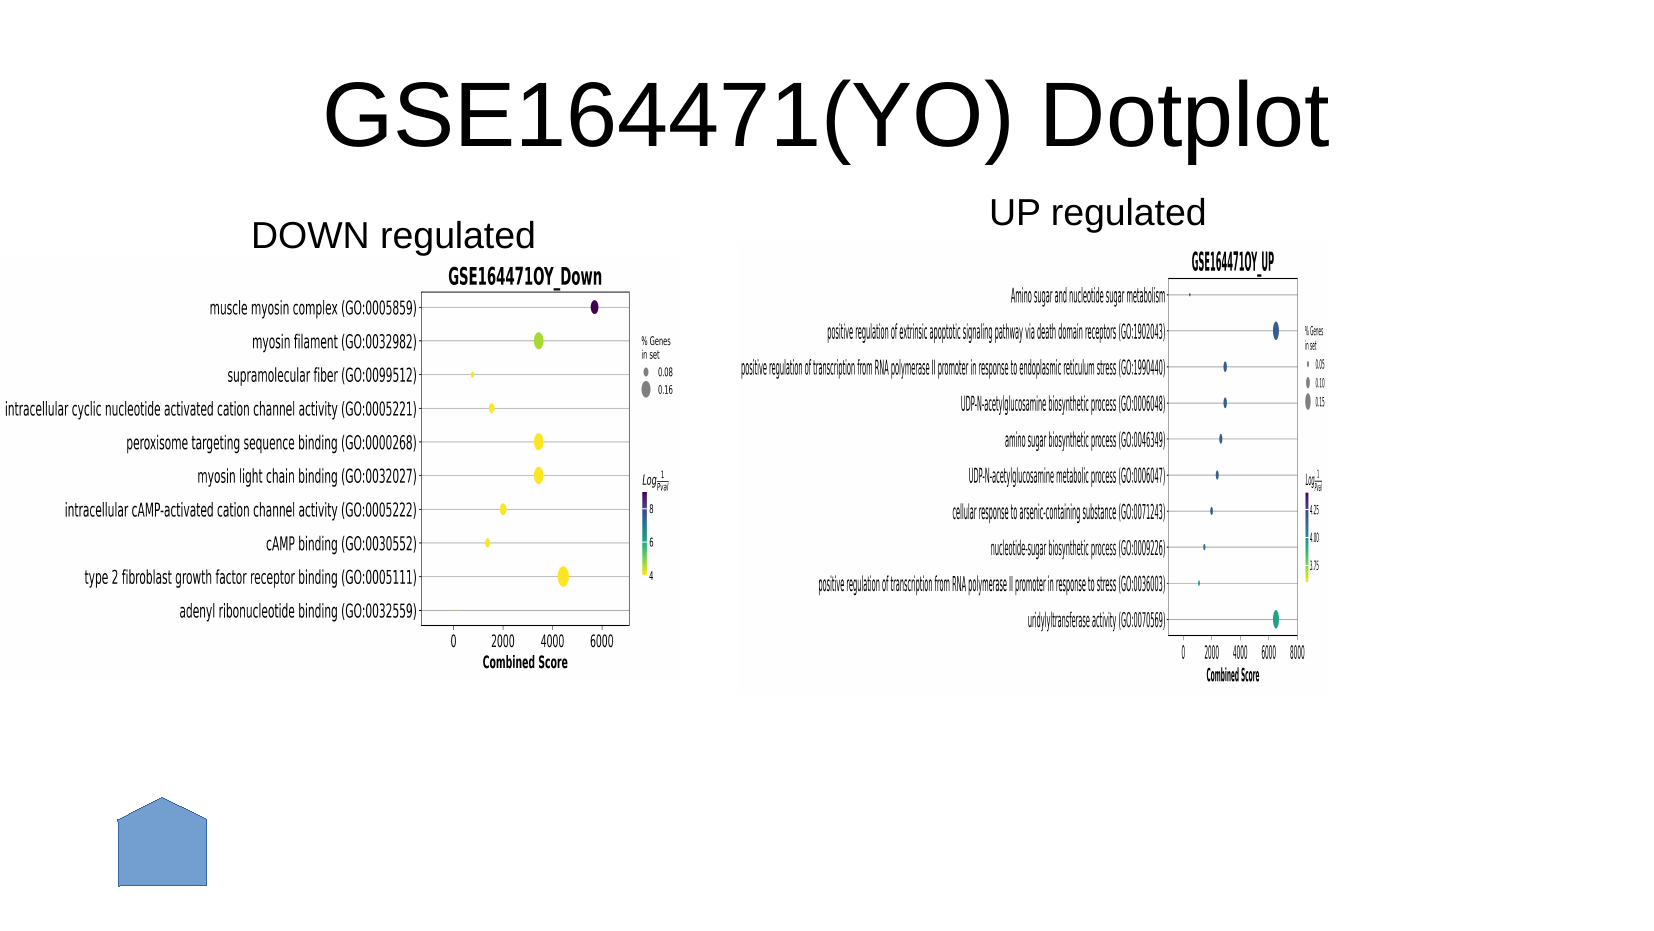

# GSE164471(YO) Dotplot
UP regulated
DOWN regulated